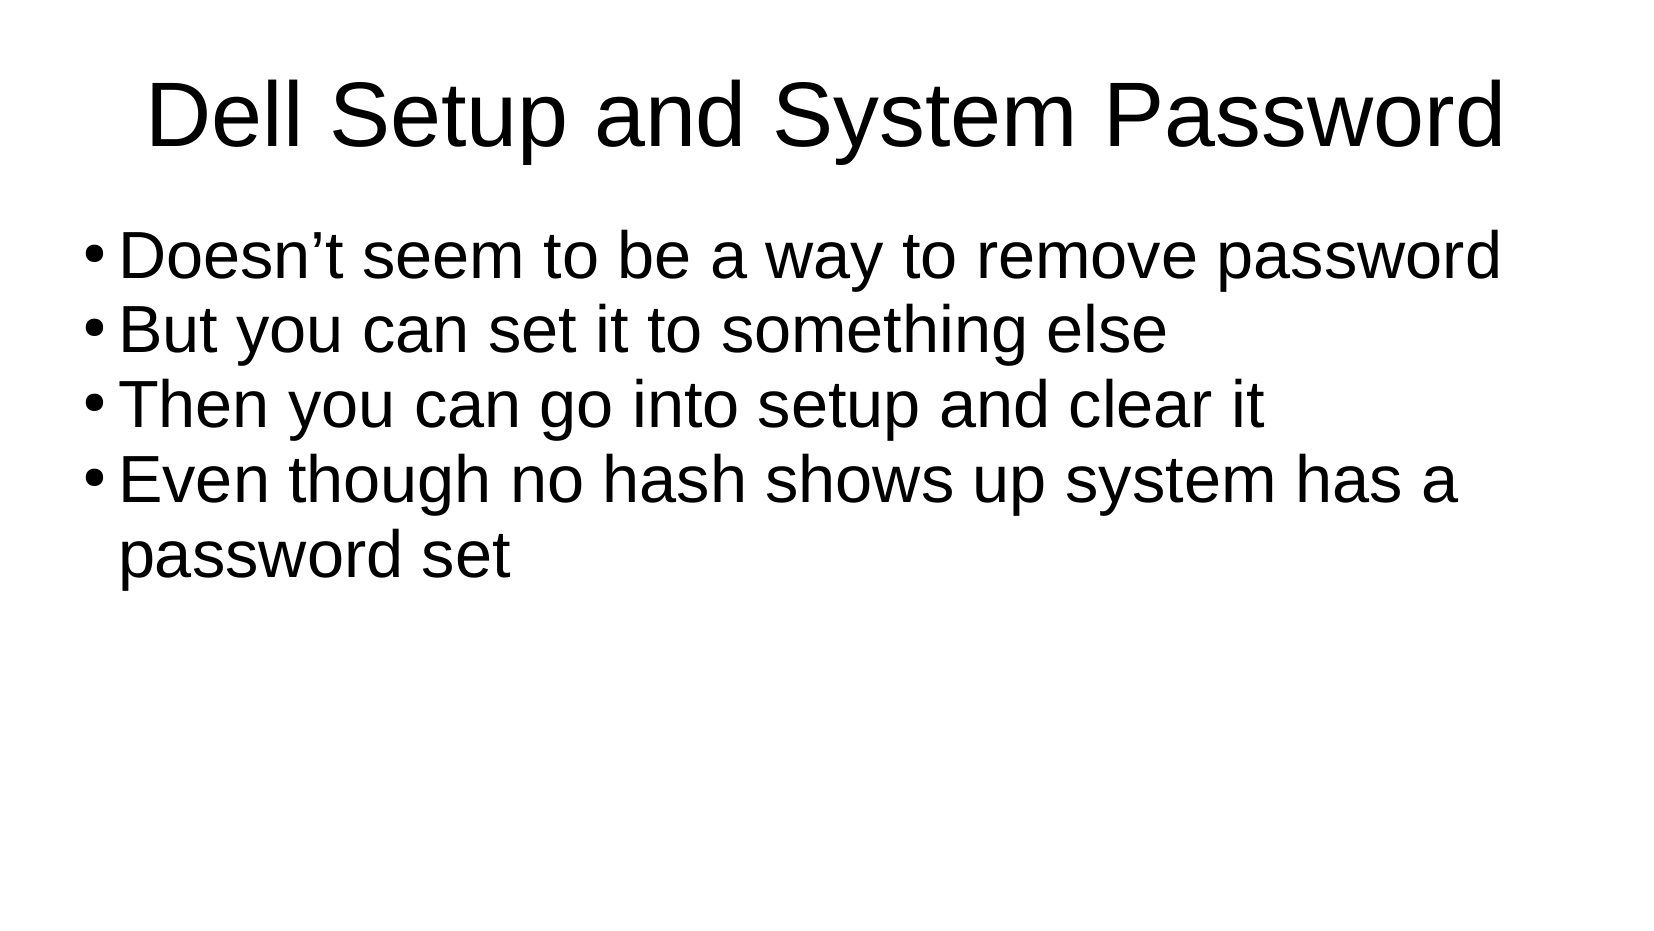

# Dell Setup and System Password
Doesn’t seem to be a way to remove password
But you can set it to something else
Then you can go into setup and clear it
Even though no hash shows up system has a password set